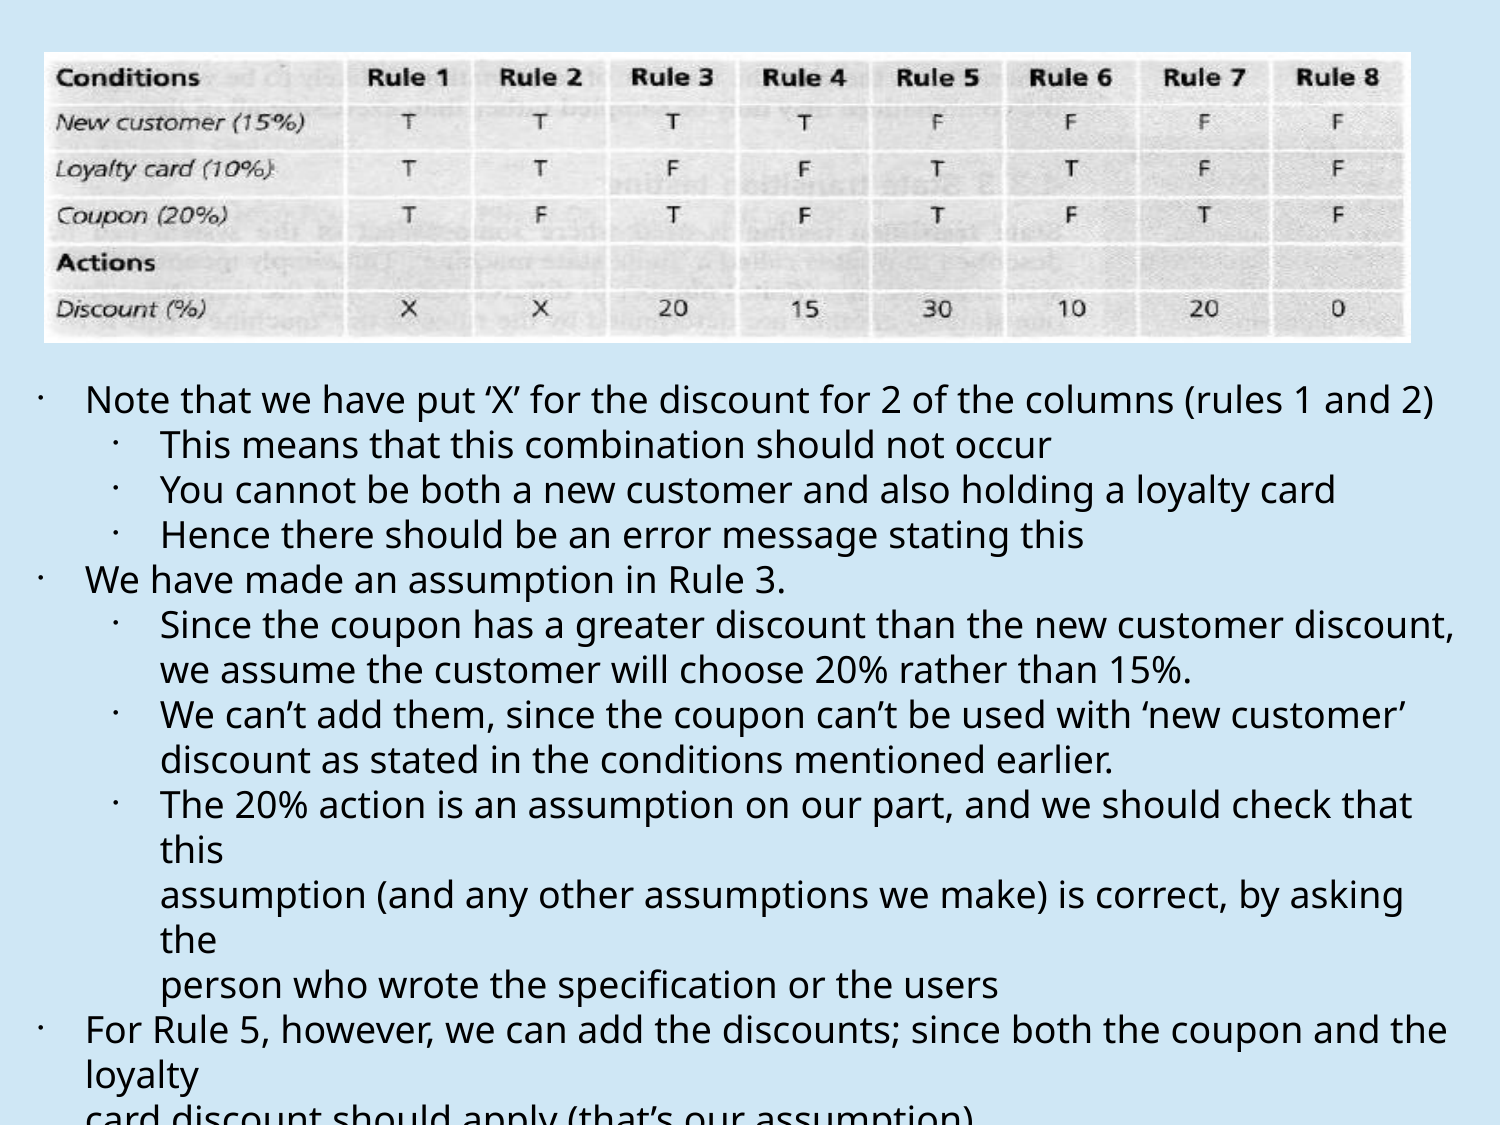

Note that we have put ‘X’ for the discount for 2 of the columns (rules 1 and 2)
This means that this combination should not occur
You cannot be both a new customer and also holding a loyalty card
Hence there should be an error message stating this
We have made an assumption in Rule 3.
Since the coupon has a greater discount than the new customer discount,
we assume the customer will choose 20% rather than 15%.
We can’t add them, since the coupon can’t be used with ‘new customer’
discount as stated in the conditions mentioned earlier.
The 20% action is an assumption on our part, and we should check that this
assumption (and any other assumptions we make) is correct, by asking the
person who wrote the specification or the users
For Rule 5, however, we can add the discounts; since both the coupon and the loyalty
card discount should apply (that’s our assumption)
Rules 4, 6, & 7 have only 1 type of discount and Rule 8 has no discount, so 0%